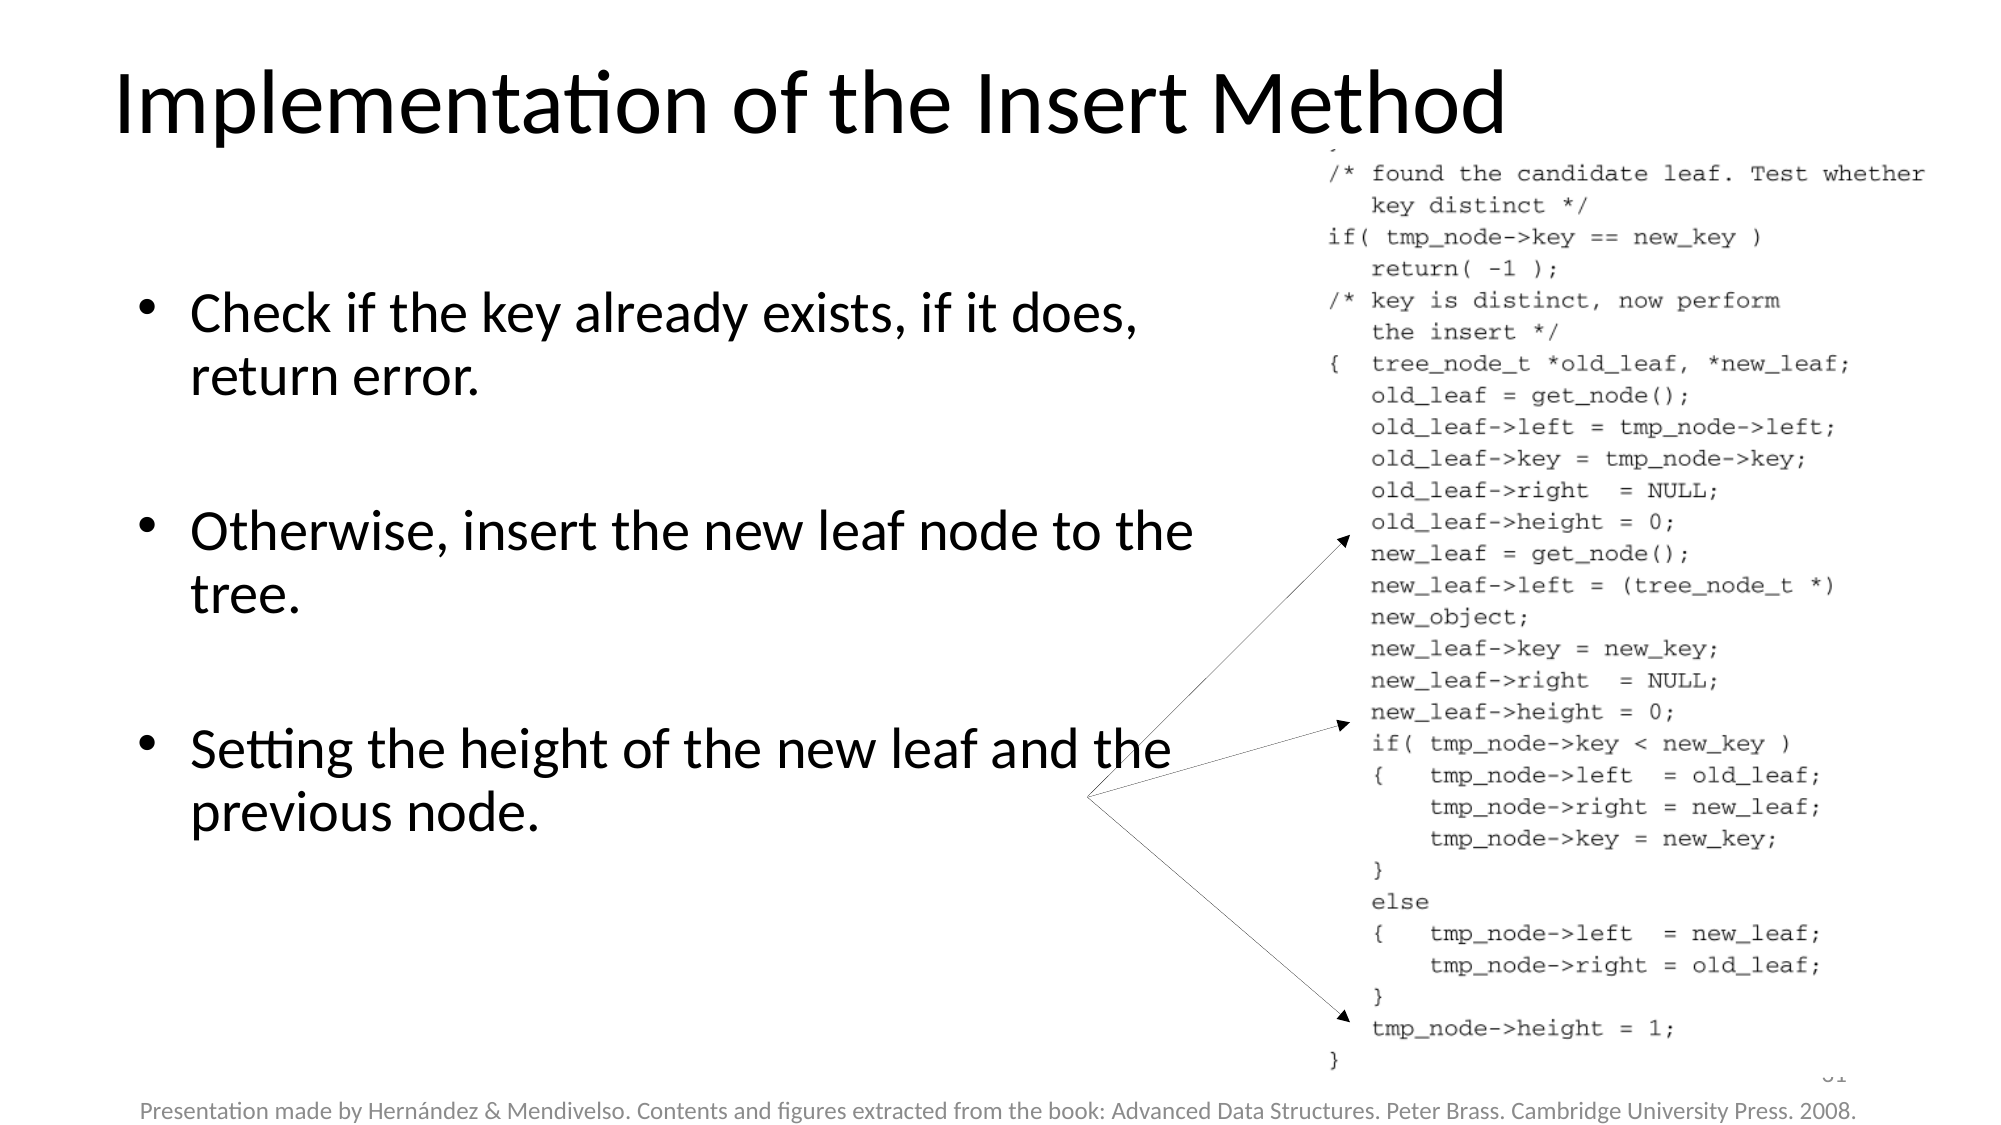

Implementation of the Insert Method
# Check if the key already exists, if it does, return error.
Otherwise, insert the new leaf node to the tree.
Setting the height of the new leaf and the previous node.
31
Presentation made by Hernández & Mendivelso. Contents and figures extracted from the book: Advanced Data Structures. Peter Brass. Cambridge University Press. 2008.